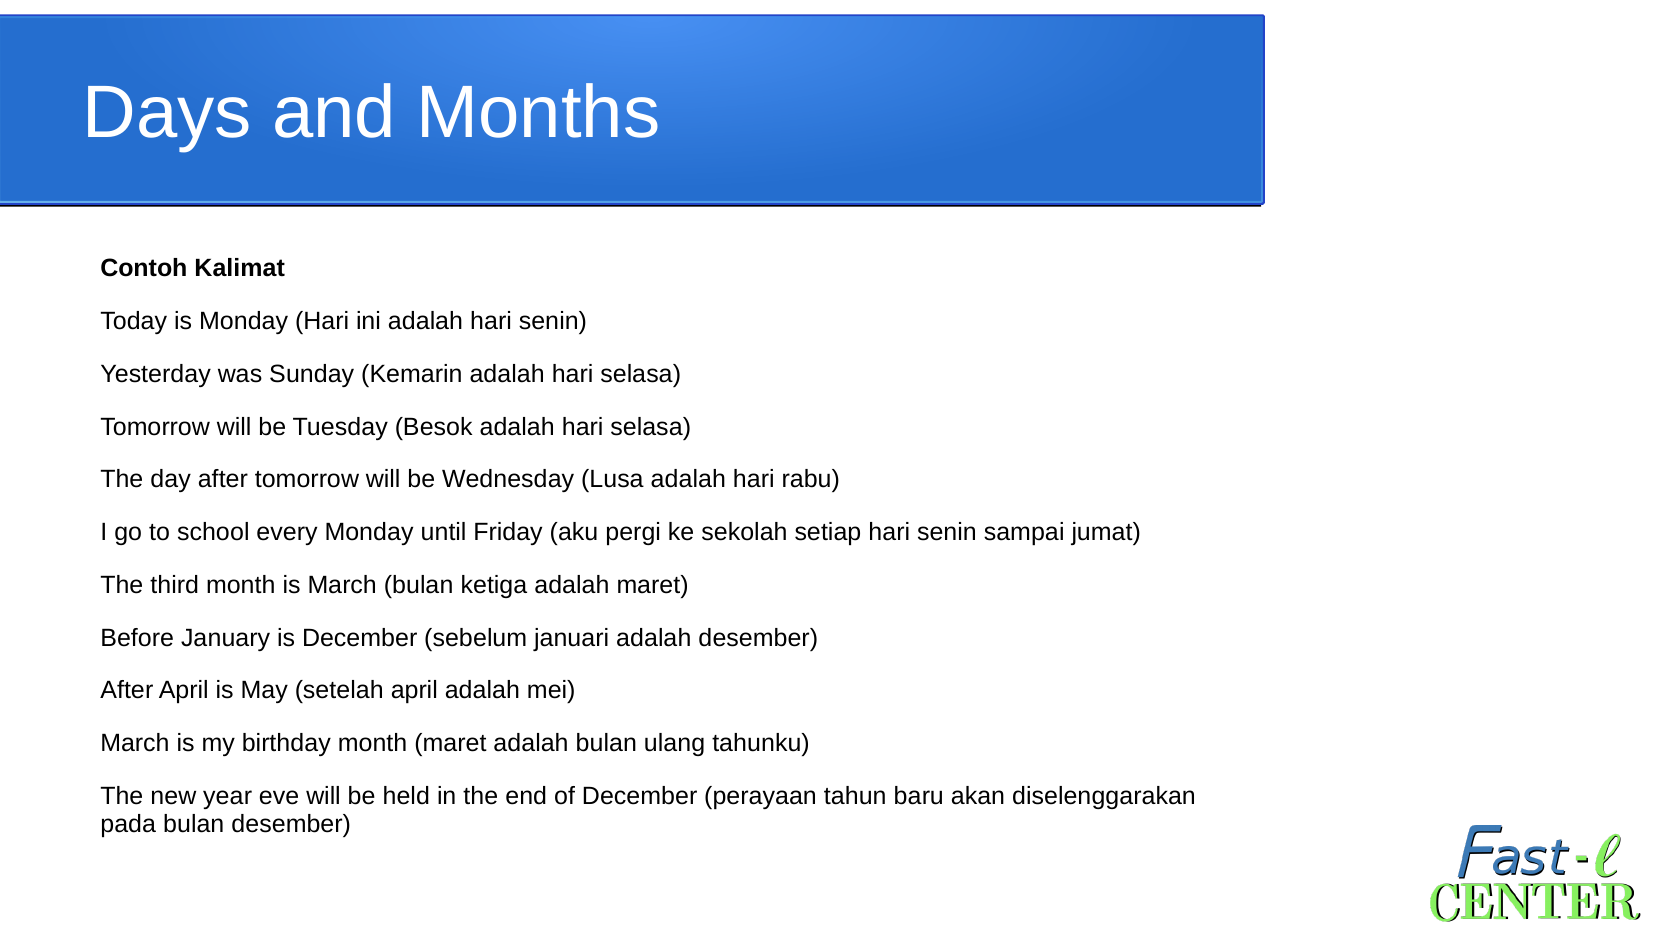

# Days and Months
Contoh Kalimat
Today is Monday (Hari ini adalah hari senin)
Yesterday was Sunday (Kemarin adalah hari selasa)
Tomorrow will be Tuesday (Besok adalah hari selasa)
The day after tomorrow will be Wednesday (Lusa adalah hari rabu)
I go to school every Monday until Friday (aku pergi ke sekolah setiap hari senin sampai jumat)
The third month is March (bulan ketiga adalah maret)
Before January is December (sebelum januari adalah desember)
After April is May (setelah april adalah mei)
March is my birthday month (maret adalah bulan ulang tahunku)
The new year eve will be held in the end of December (perayaan tahun baru akan diselenggarakan pada bulan desember)